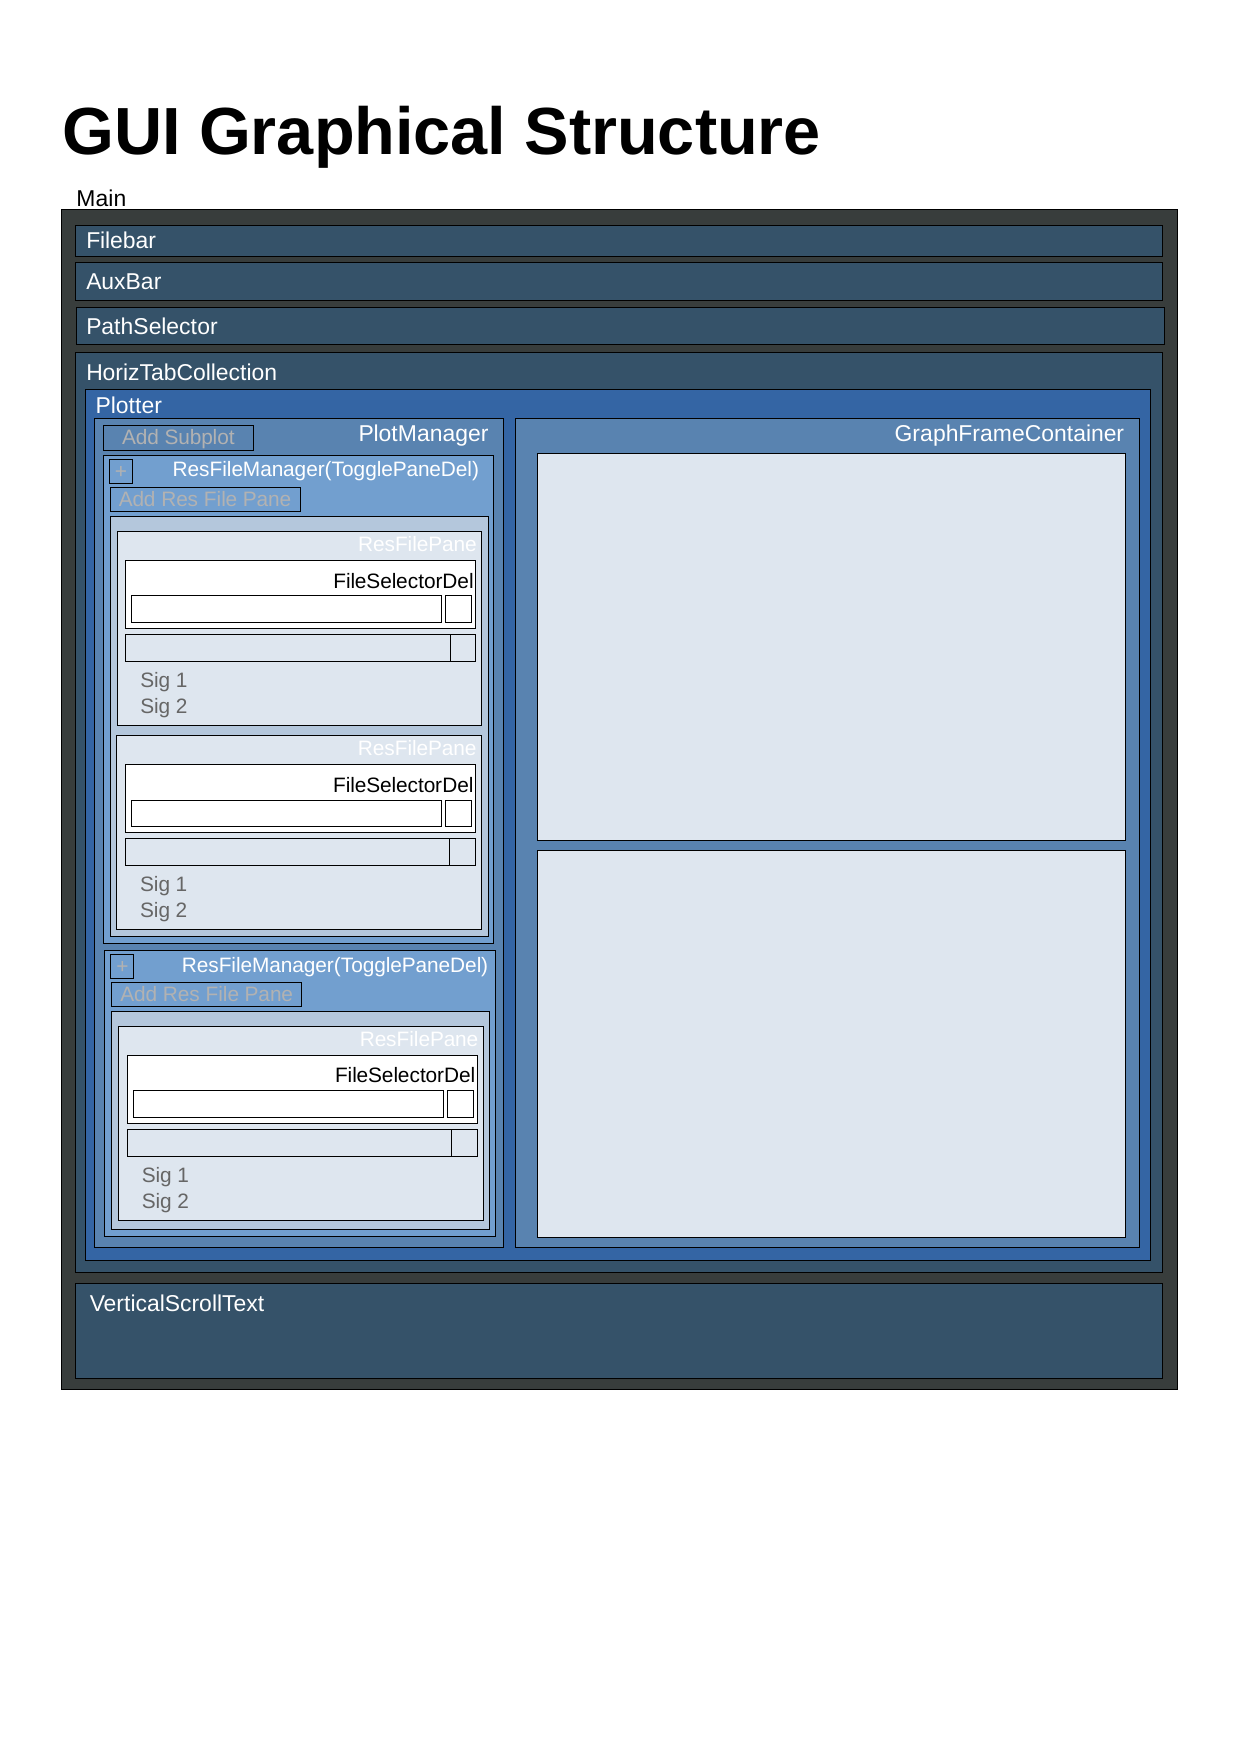

# GUI Graphical Structure
Main
Filebar
AuxBar
PathSelector
HorizTabCollection
Plotter
PlotManager
GraphFrameContainer
Add Subplot
ResFileManager(TogglePaneDel)
+
Add Res File Pane
ResFilePane
FileSelectorDel
Sig 1
Sig 2
ResFilePane
FileSelectorDel
Sig 1
Sig 2
ResFileManager(TogglePaneDel)
+
Add Res File Pane
ResFilePane
FileSelectorDel
Sig 1
Sig 2
VerticalScrollText